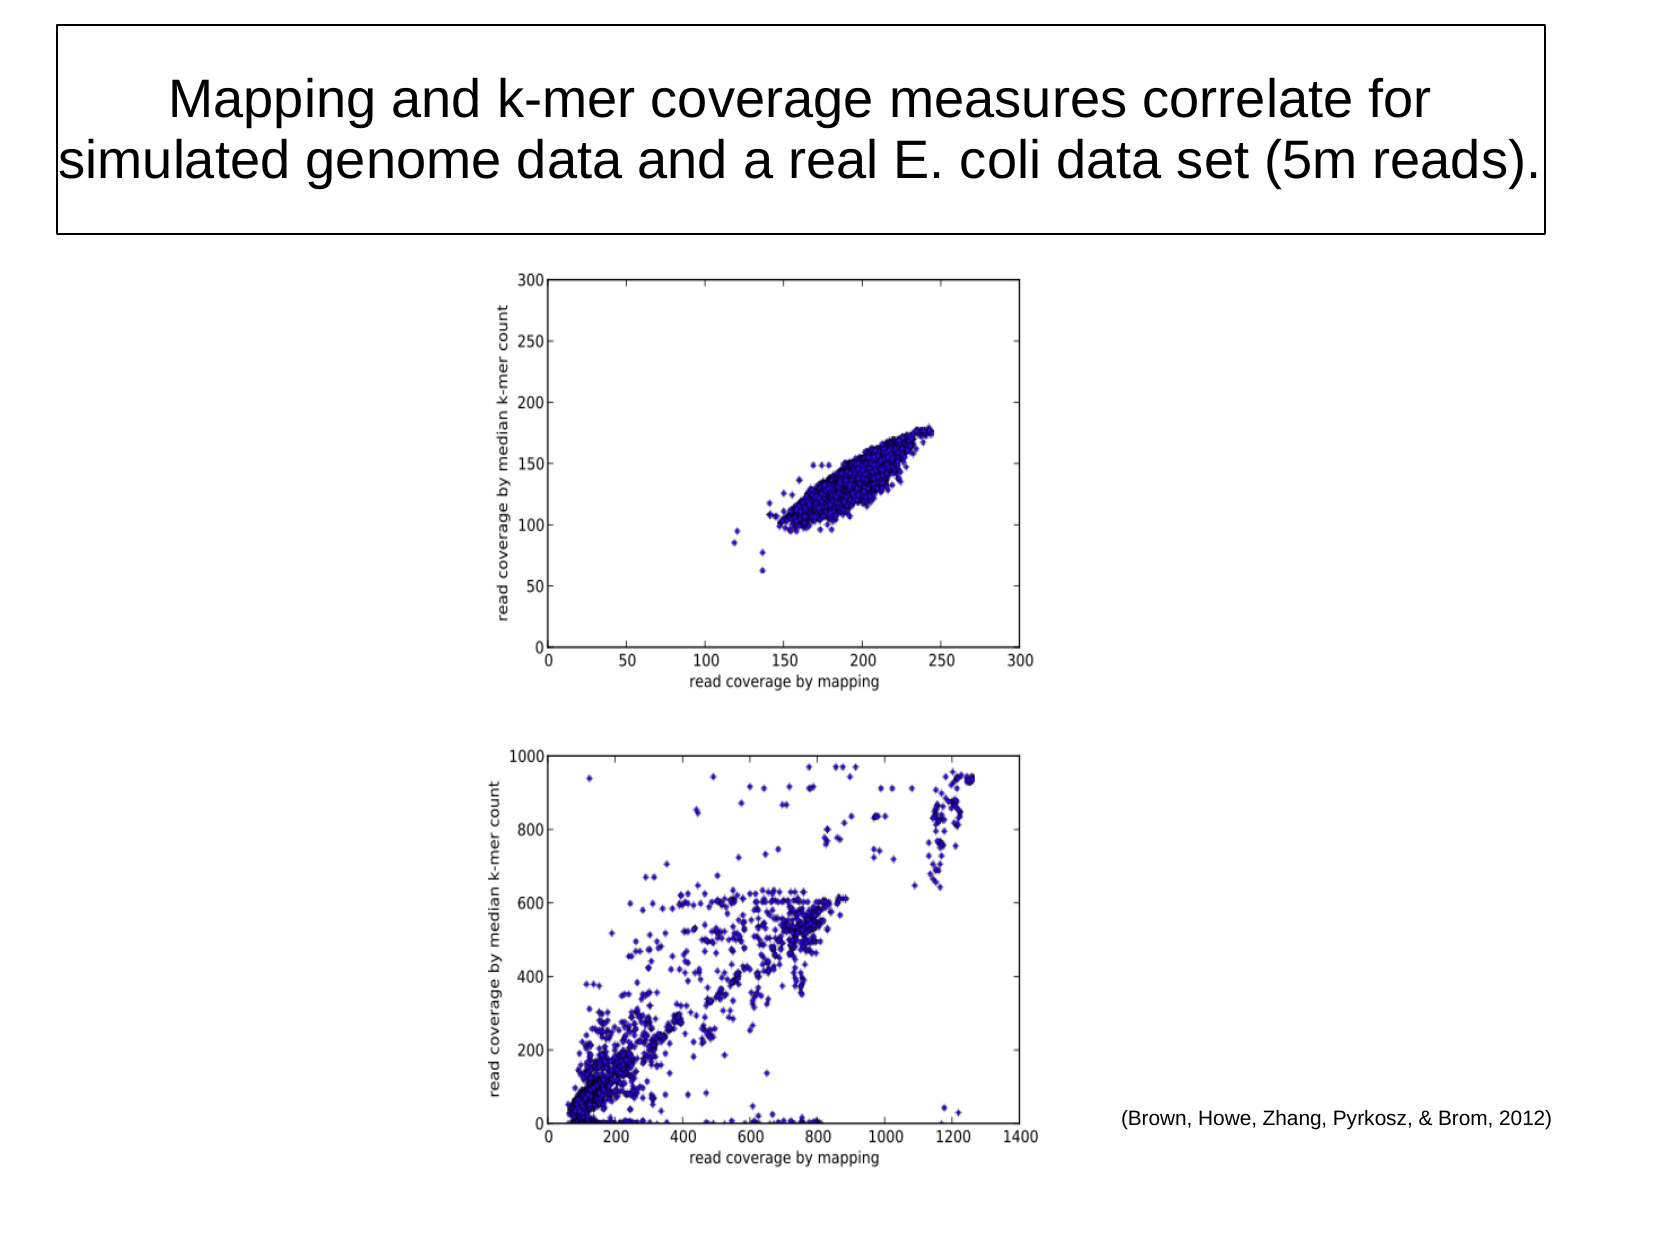

# Mapping and k-mer coverage measures correlate for simulated genome data and a real E. coli data set (5m reads).
(Brown, Howe, Zhang, Pyrkosz, & Brom, 2012)